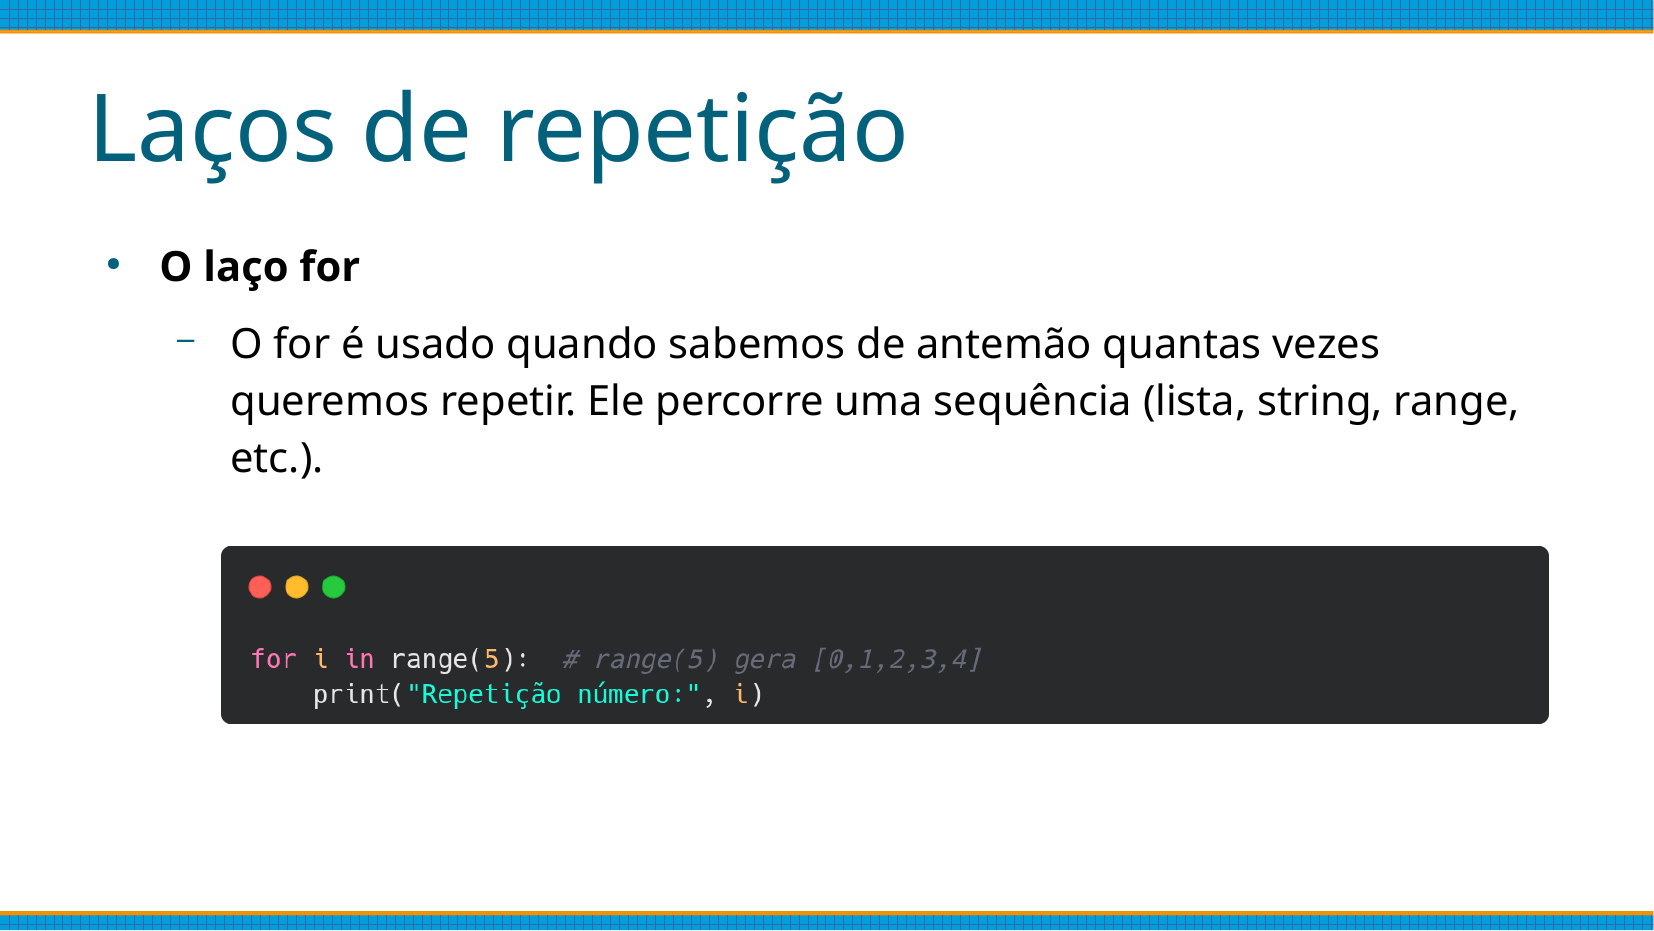

# Laços de repetição
O laço for
O for é usado quando sabemos de antemão quantas vezes queremos repetir. Ele percorre uma sequência (lista, string, range, etc.).